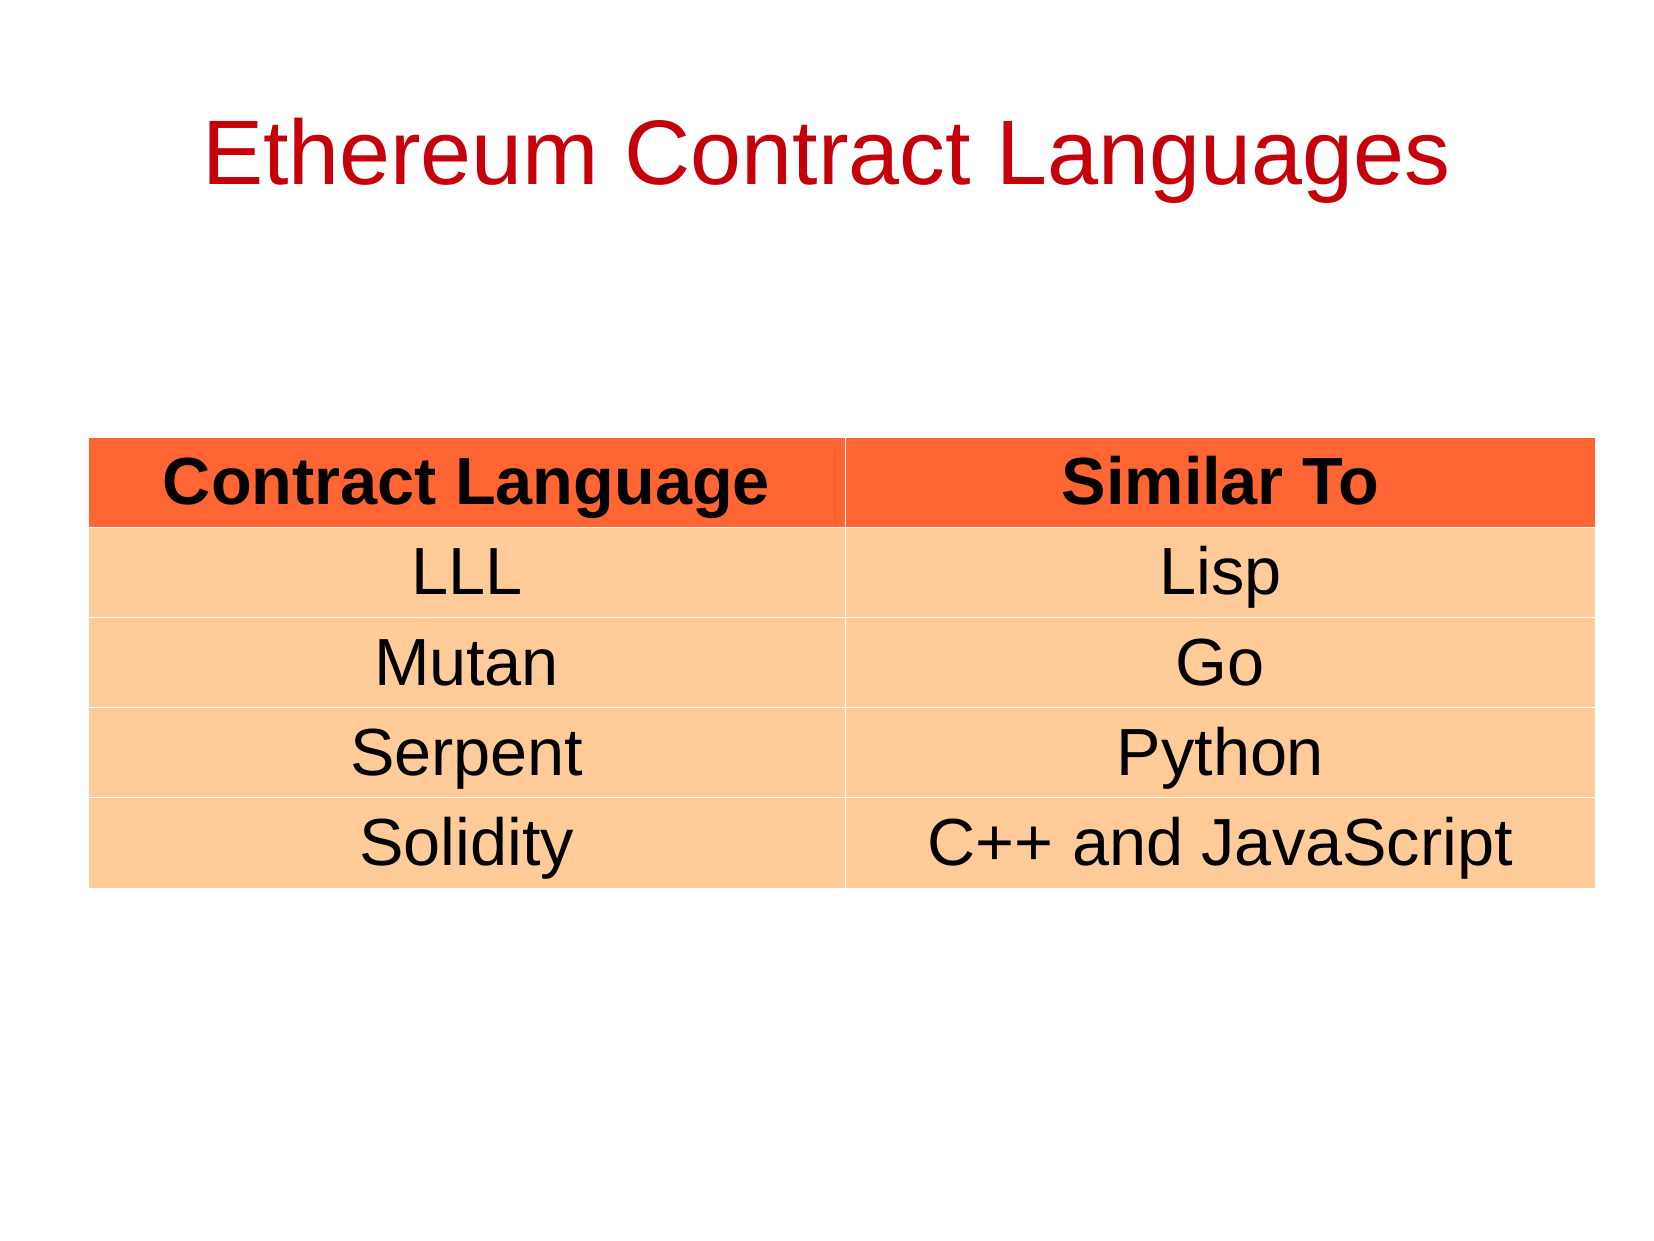

# Ethereum Contract Languages
| Contract Language | Similar To |
| --- | --- |
| LLL | Lisp |
| Mutan | Go |
| Serpent | Python |
| Solidity | C++ and JavaScript |